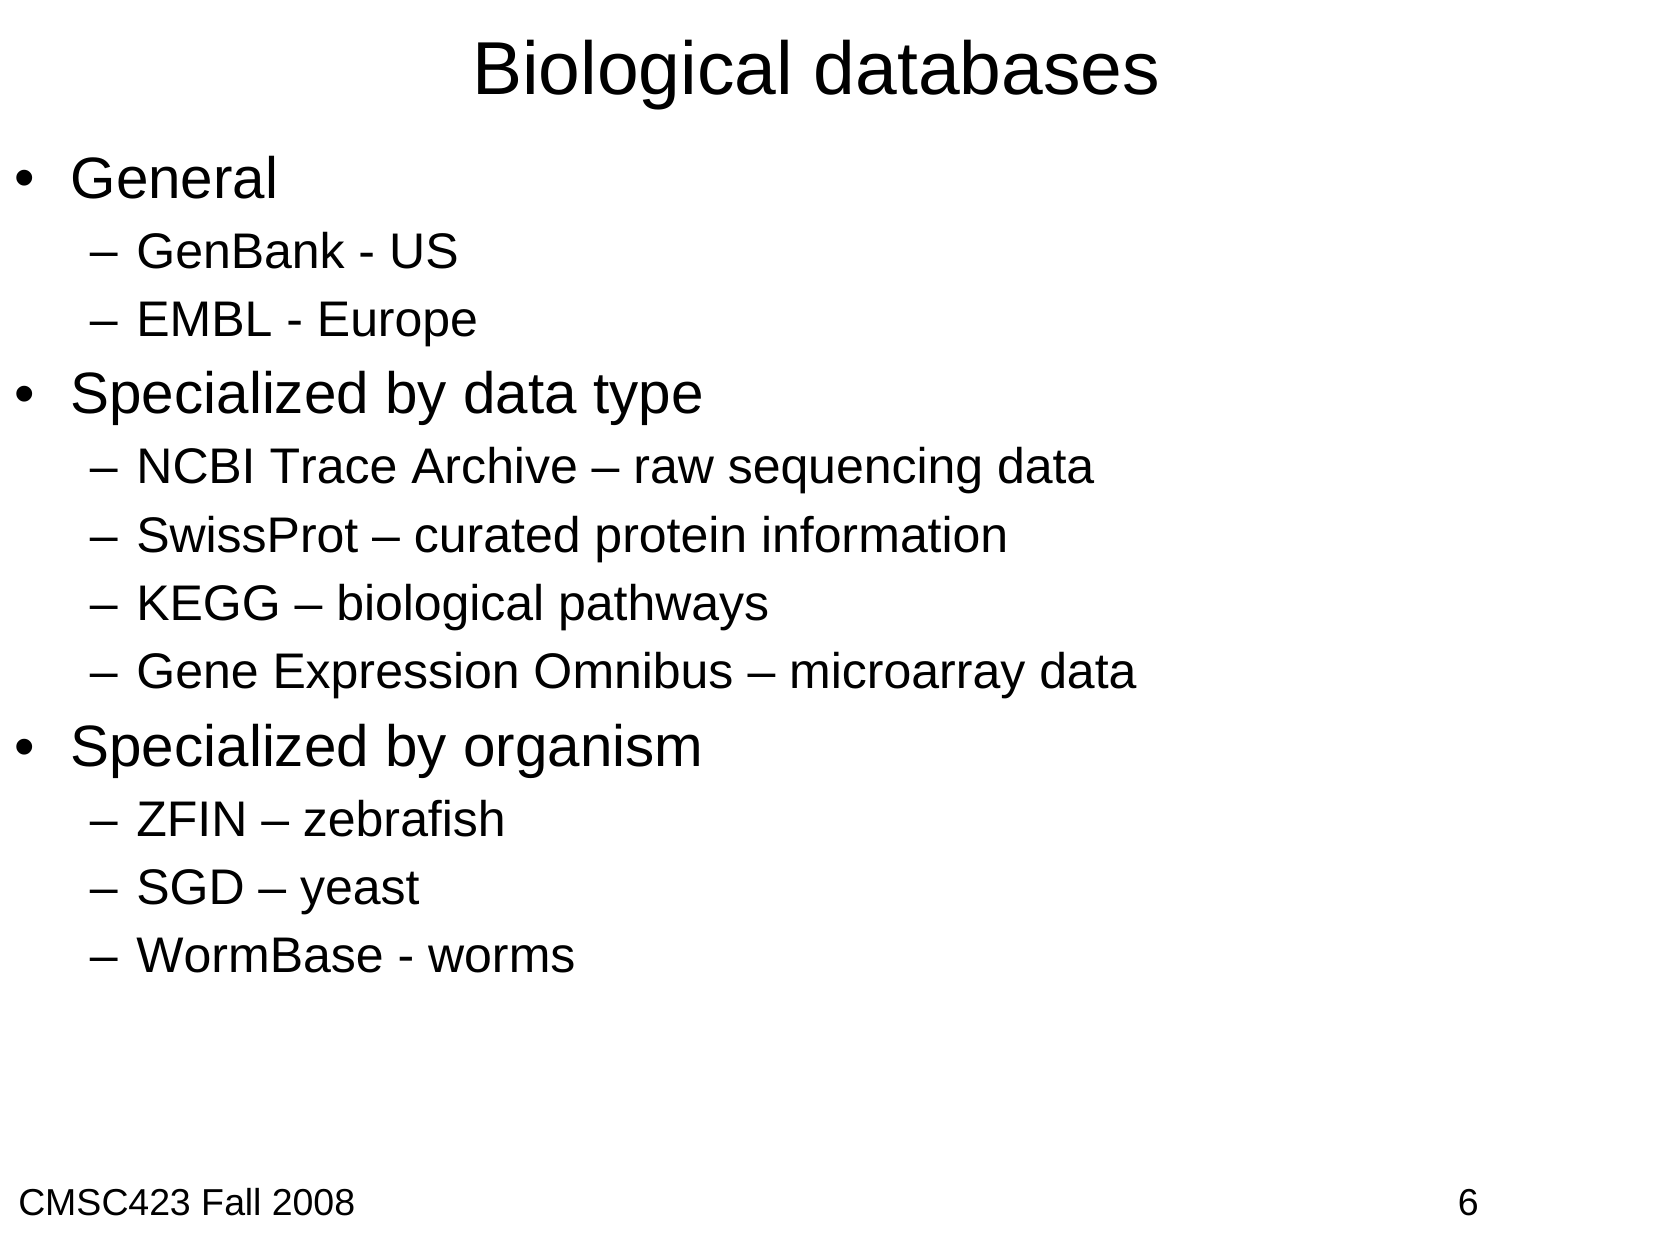

# Biological databases
General
GenBank - US
EMBL - Europe
Specialized by data type
NCBI Trace Archive – raw sequencing data
SwissProt – curated protein information
KEGG – biological pathways
Gene Expression Omnibus – microarray data
Specialized by organism
ZFIN – zebrafish
SGD – yeast
WormBase - worms
CMSC423 Fall 2008
6